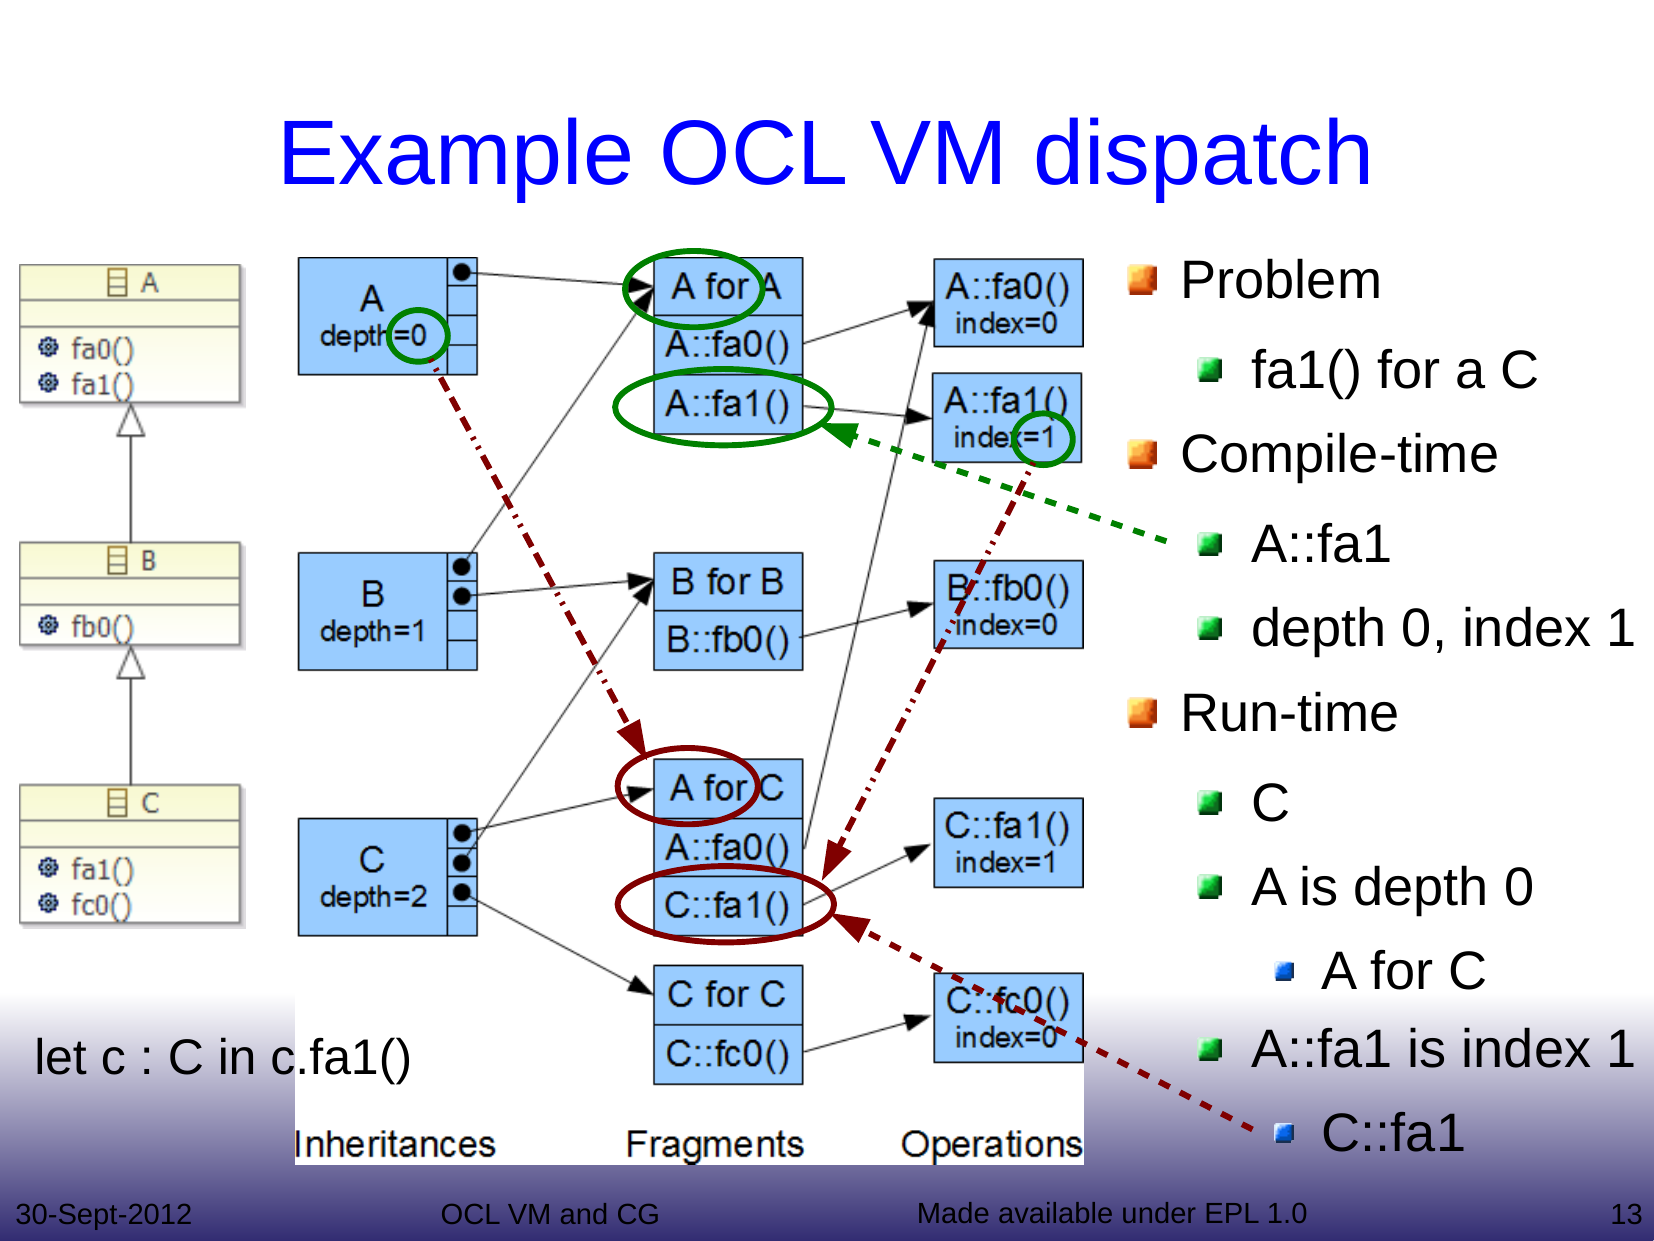

# Example OCL VM dispatch
Problem
fa1() for a C
Compile-time
A::fa1
depth 0, index 1
Run-time
C
A is depth 0
A for C
A::fa1 is index 1
C::fa1
let c : C in c.fa1()
30-Sept-2012
OCL VM and CG
13